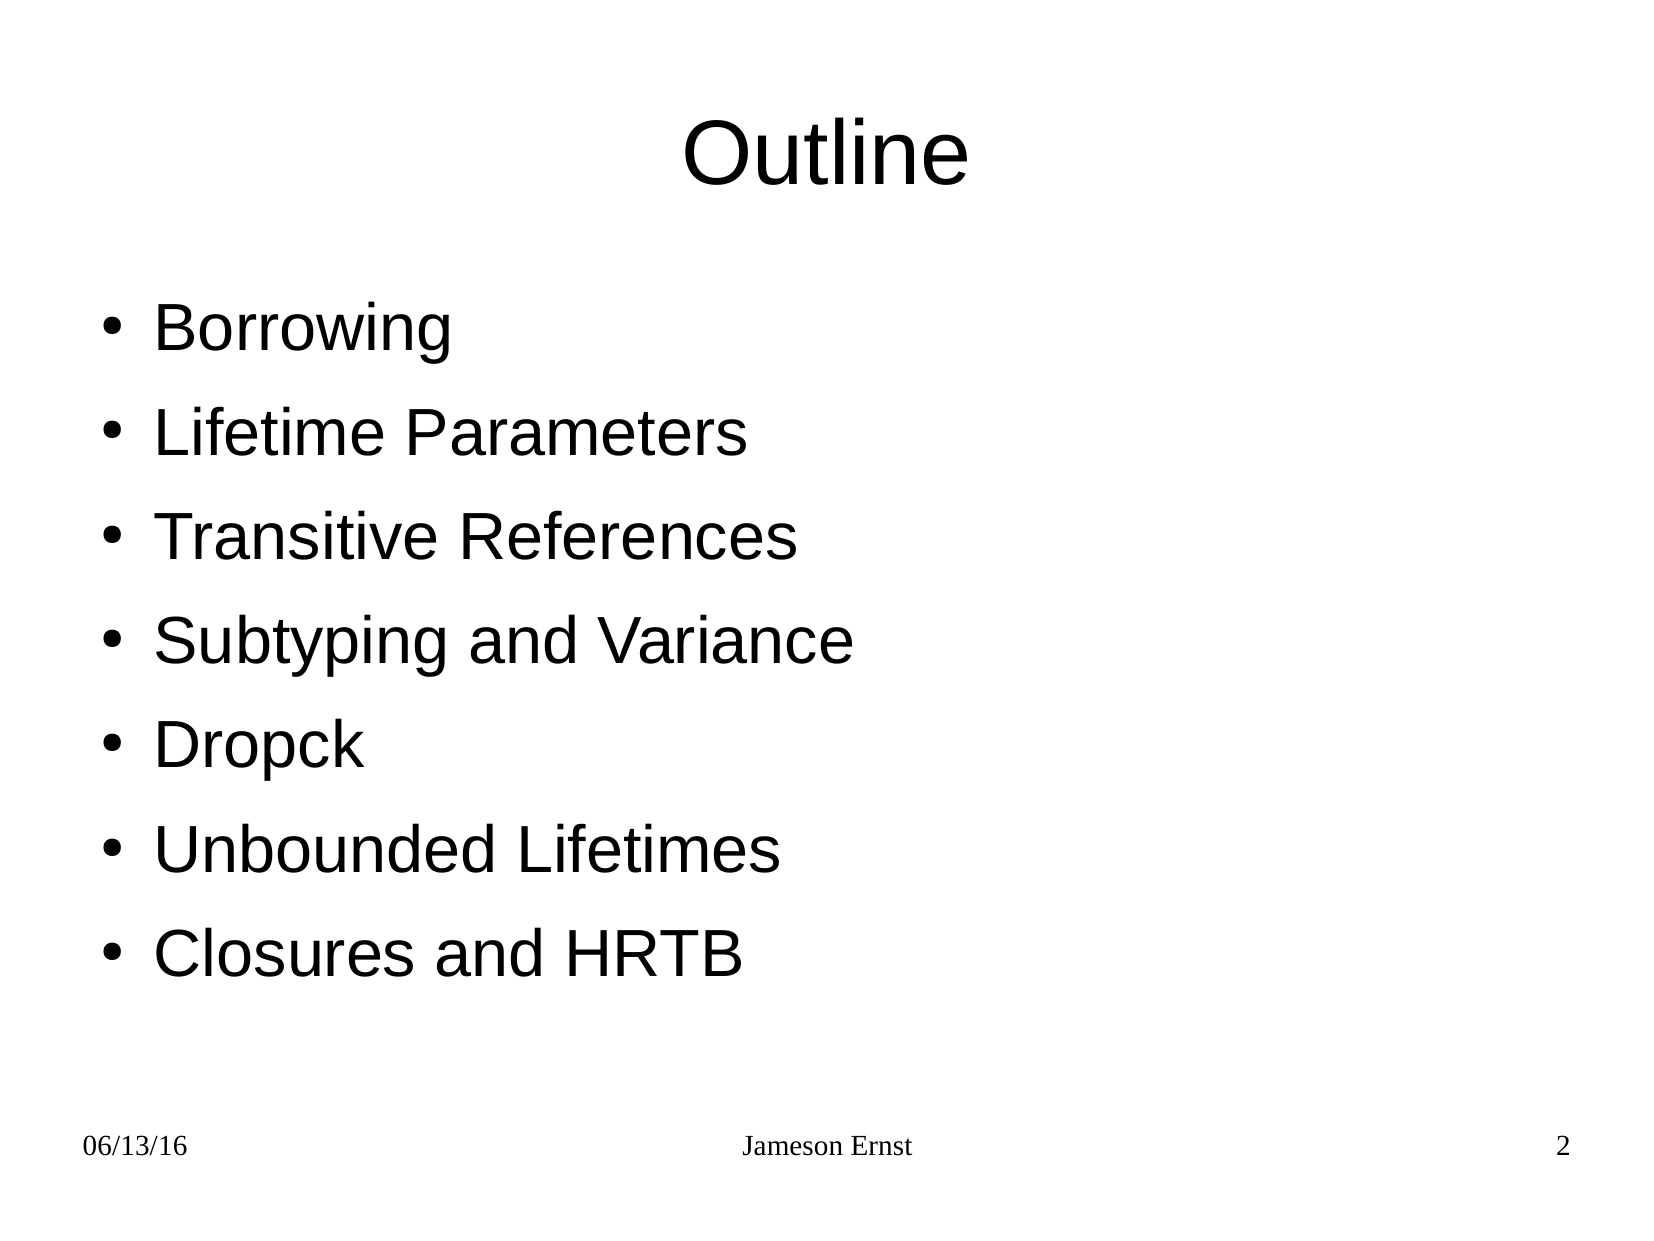

# Outline
Borrowing
Lifetime Parameters
Transitive References
Subtyping and Variance
Dropck
Unbounded Lifetimes
Closures and HRTB
06/13/16
Jameson Ernst
2